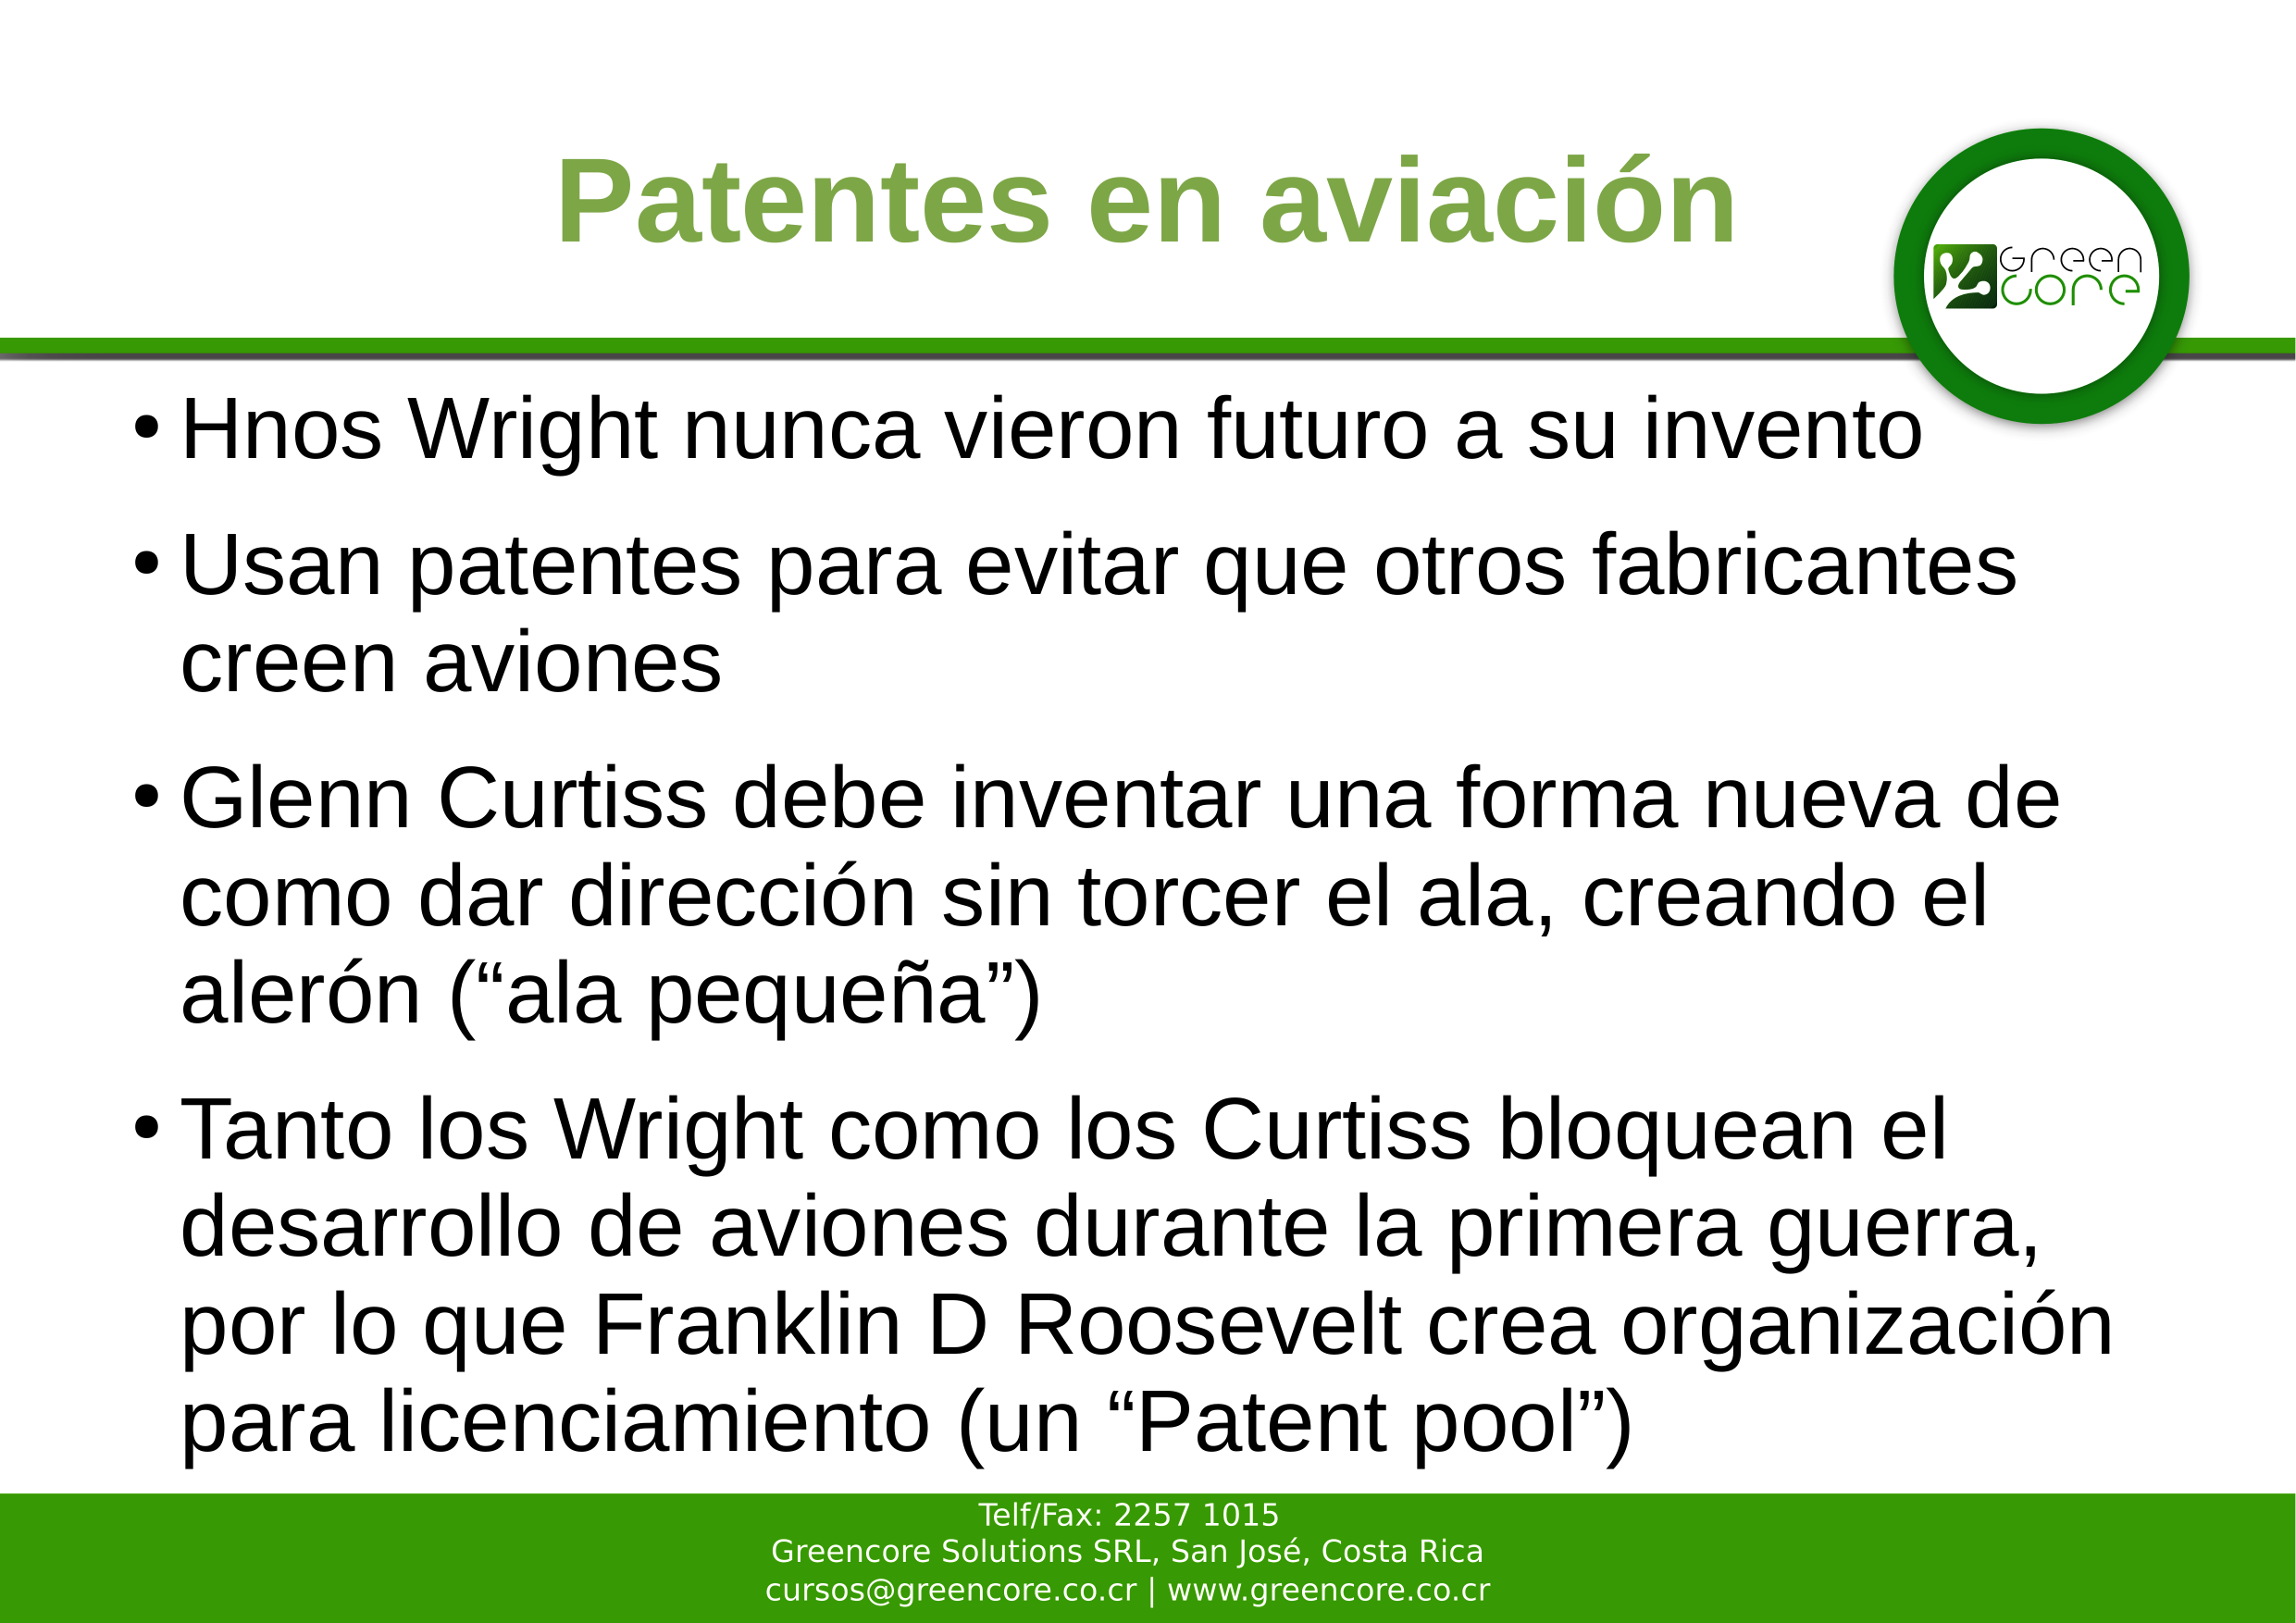

# Patentes en aviación
Hnos Wright nunca vieron futuro a su invento
Usan patentes para evitar que otros fabricantes creen aviones
Glenn Curtiss debe inventar una forma nueva de como dar dirección sin torcer el ala, creando el alerón (“ala pequeña”)
Tanto los Wright como los Curtiss bloquean el desarrollo de aviones durante la primera guerra, por lo que Franklin D Roosevelt crea organización para licenciamiento (un “Patent pool”)